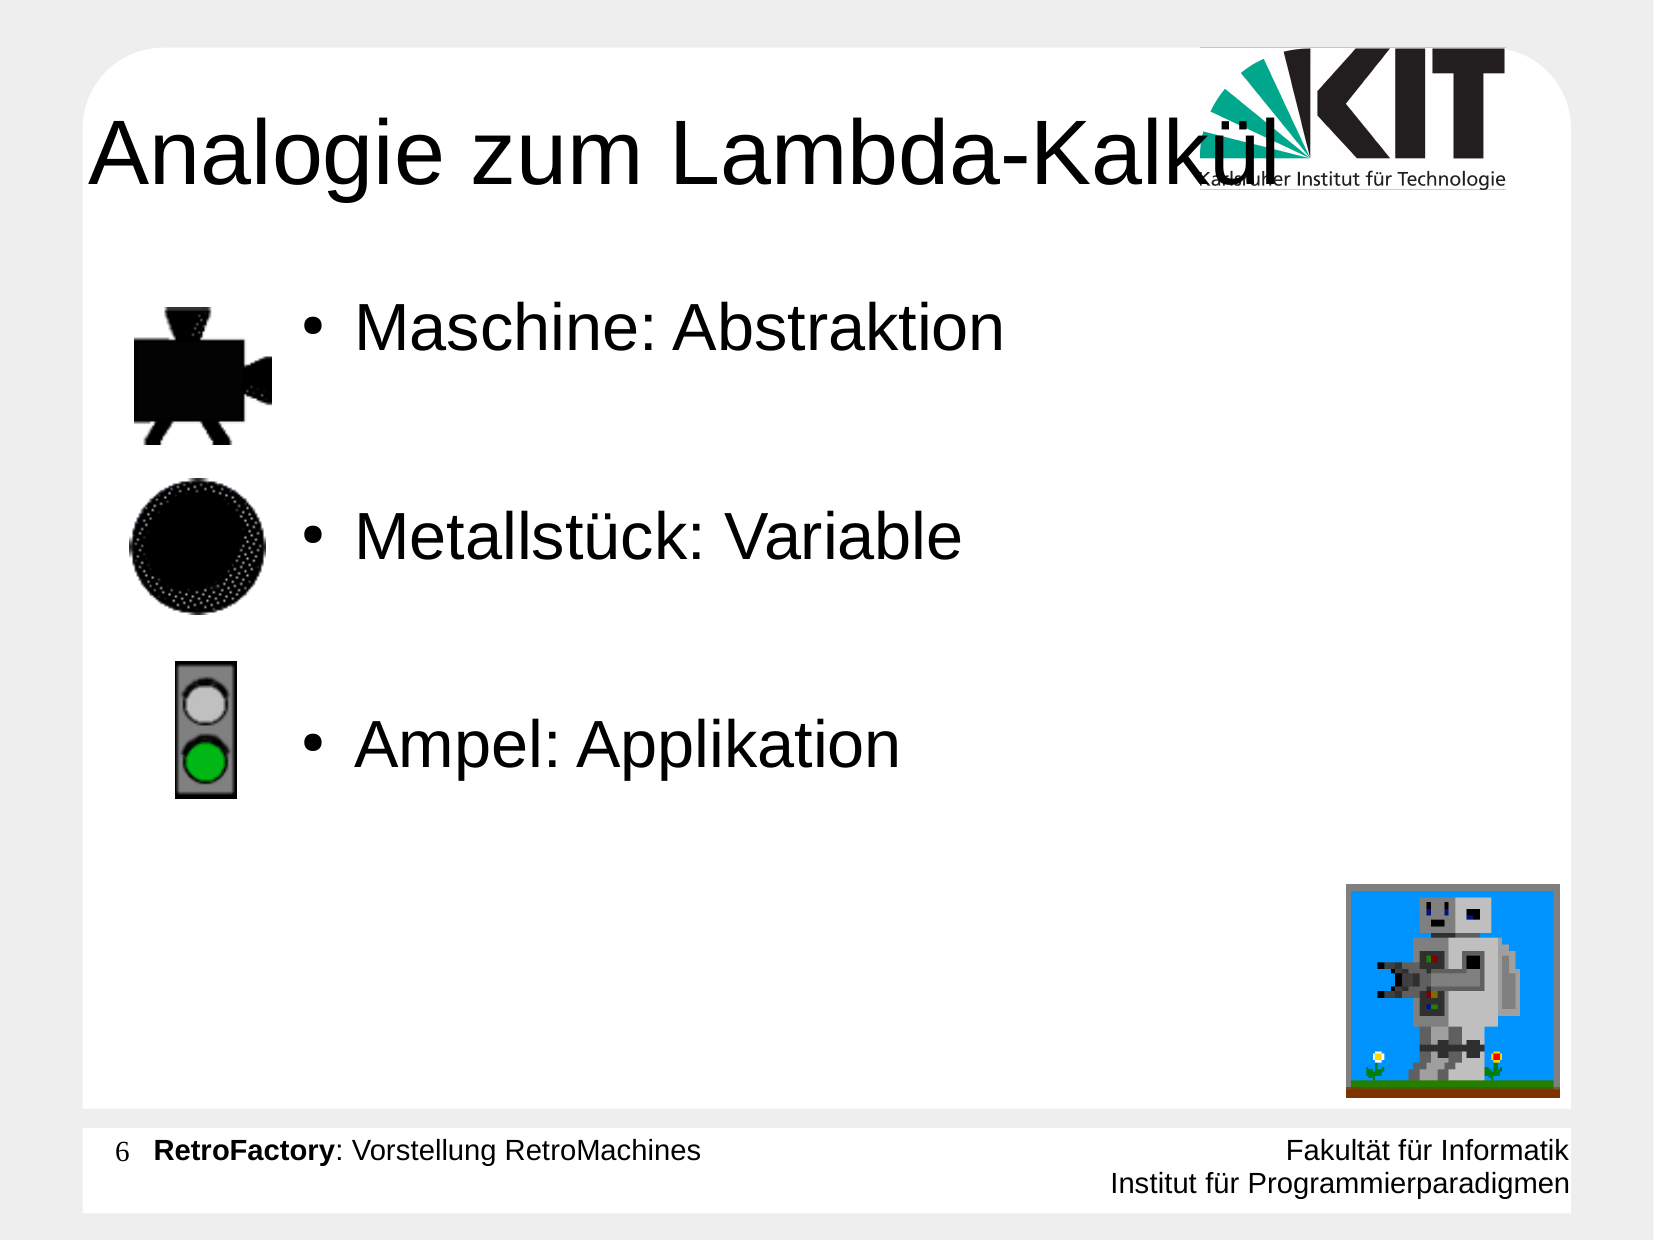

# Analogie zum Lambda-Kalkül
Maschine: Abstraktion
Metallstück: Variable
Ampel: Applikation
6